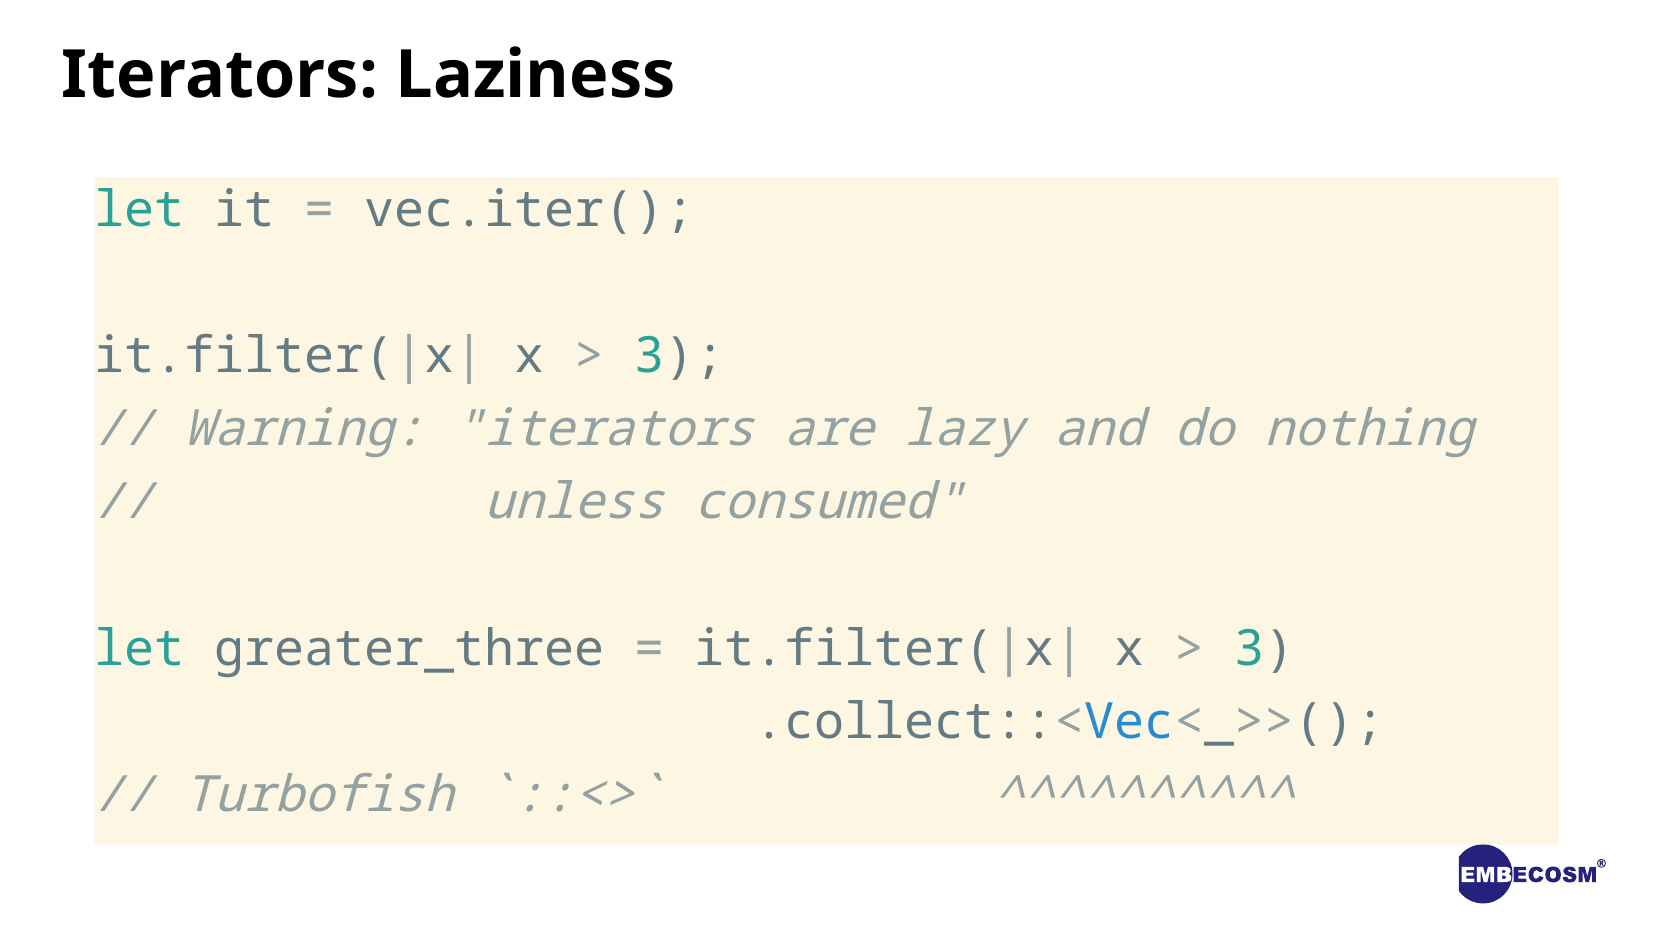

# Iterators: Laziness
let it = vec.iter();
it.filter(|x| x > 3);
// Warning: "iterators are lazy and do nothing
// unless consumed"
let greater_three = it.filter(|x| x > 3)
 .collect::<Vec<_>>();
// Turbofish `::<>` ^^^^^^^^^^